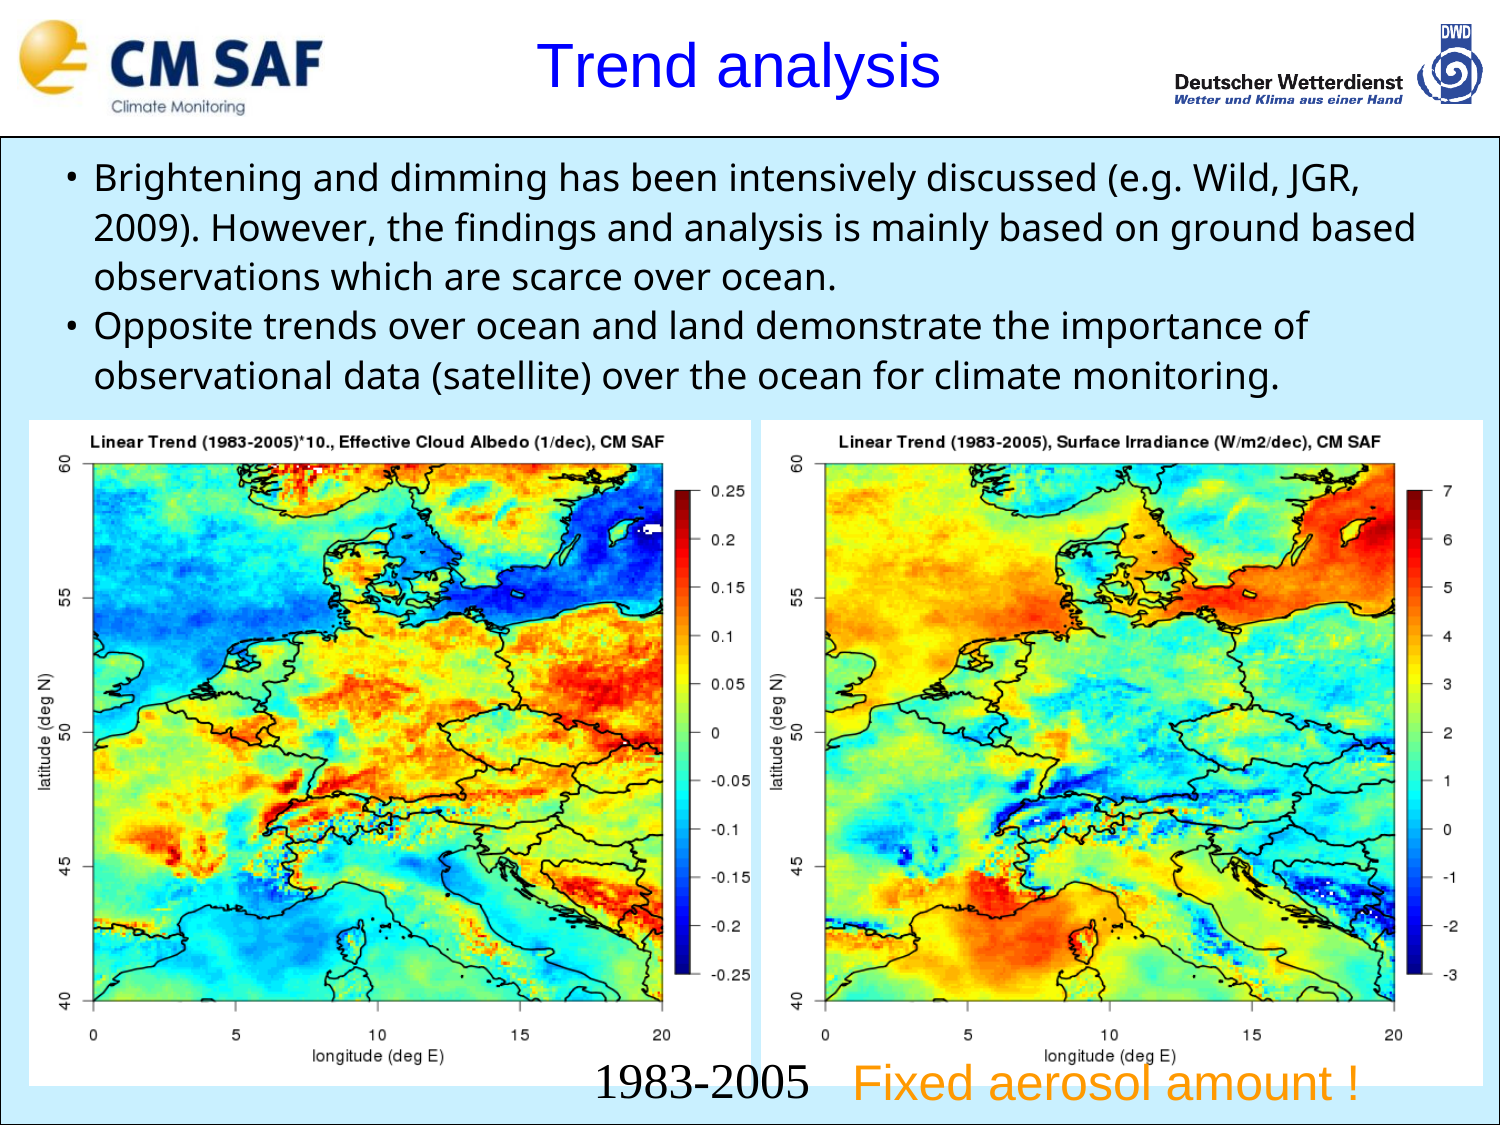

Trend analysis
Brightening and dimming has been intensively discussed (e.g. Wild, JGR, 2009). However, the findings and analysis is mainly based on ground based observations which are scarce over ocean.
Opposite trends over ocean and land demonstrate the importance of observational data (satellite) over the ocean for climate monitoring.
1983-2005
Fixed aerosol amount !